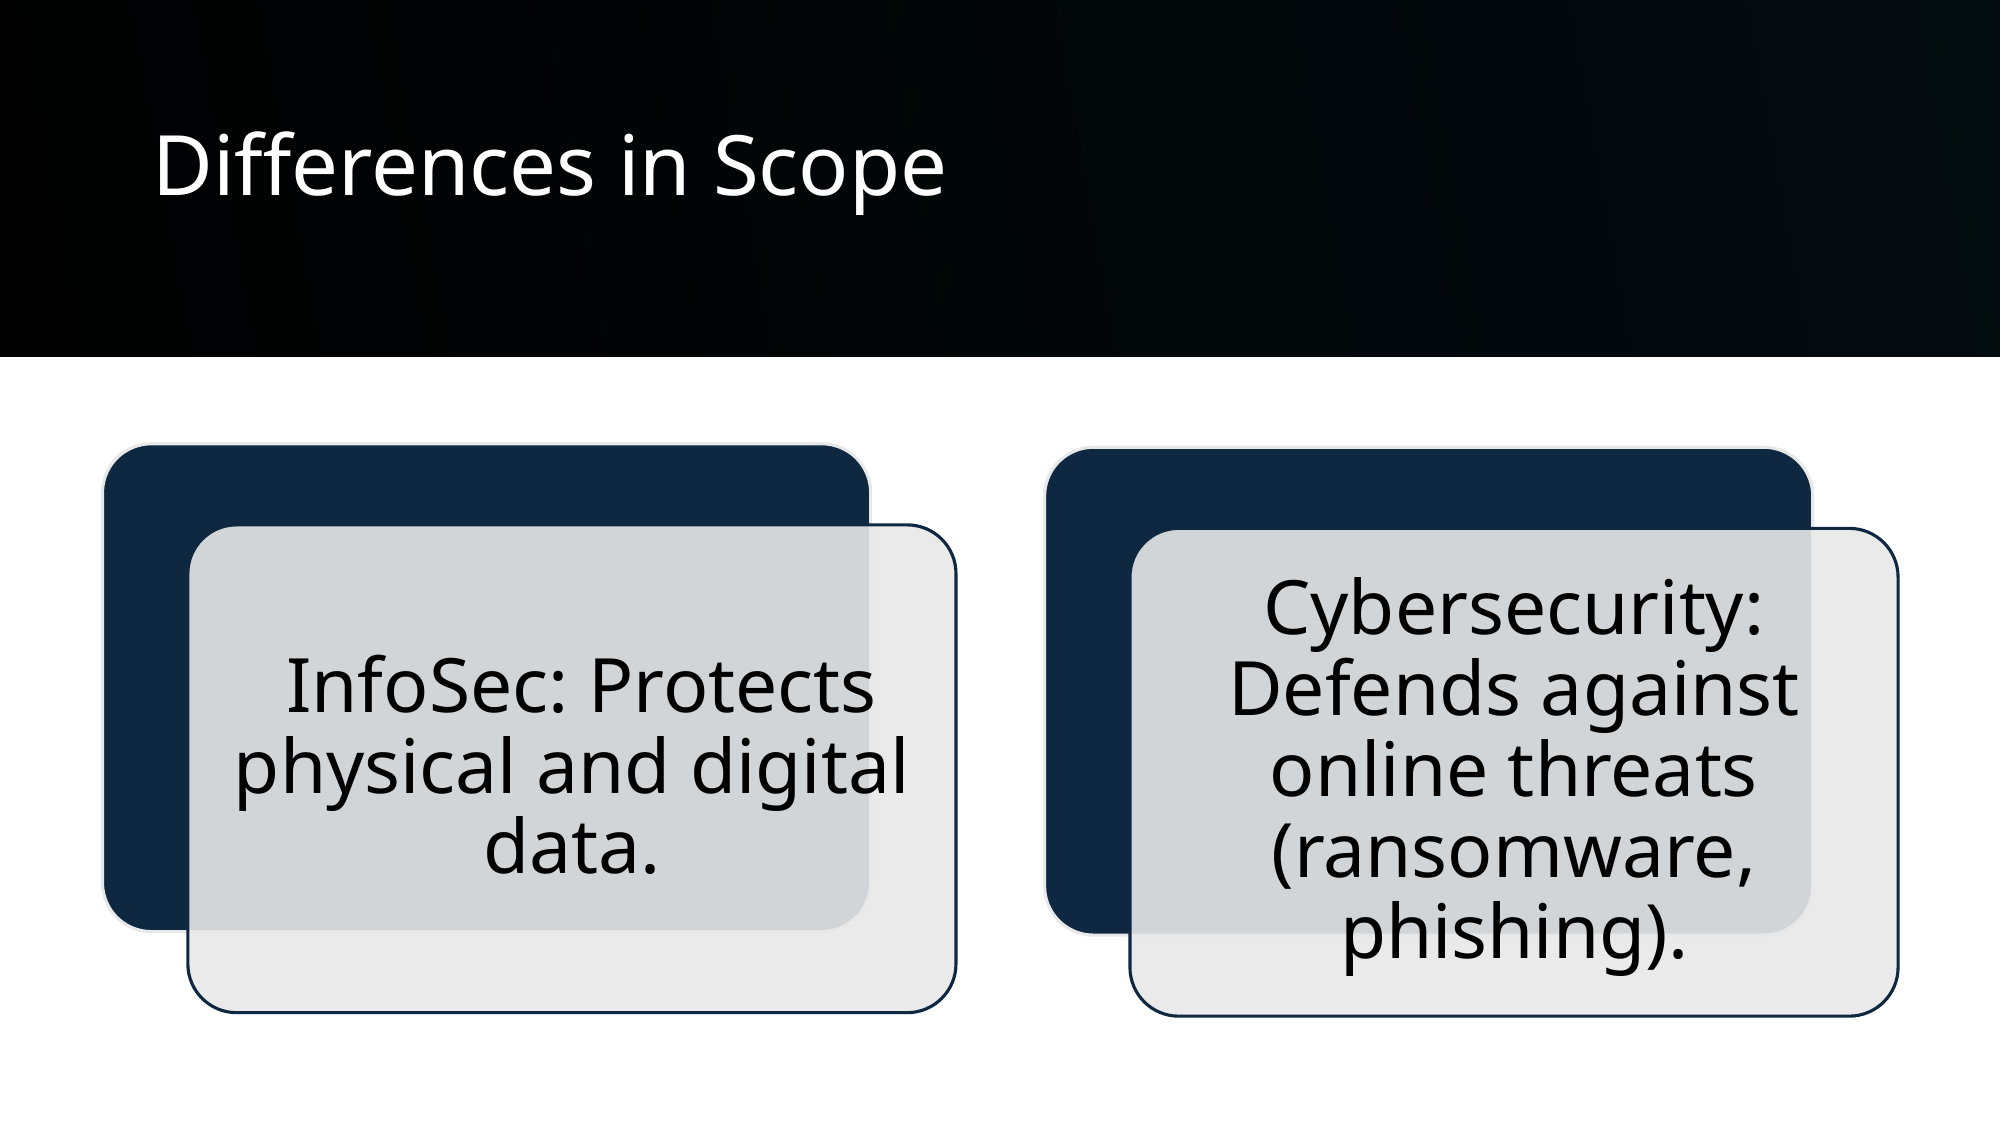

# Differences in Scope
 InfoSec: Protects physical and digital data.
Cybersecurity: Defends against online threats (ransomware, phishing).